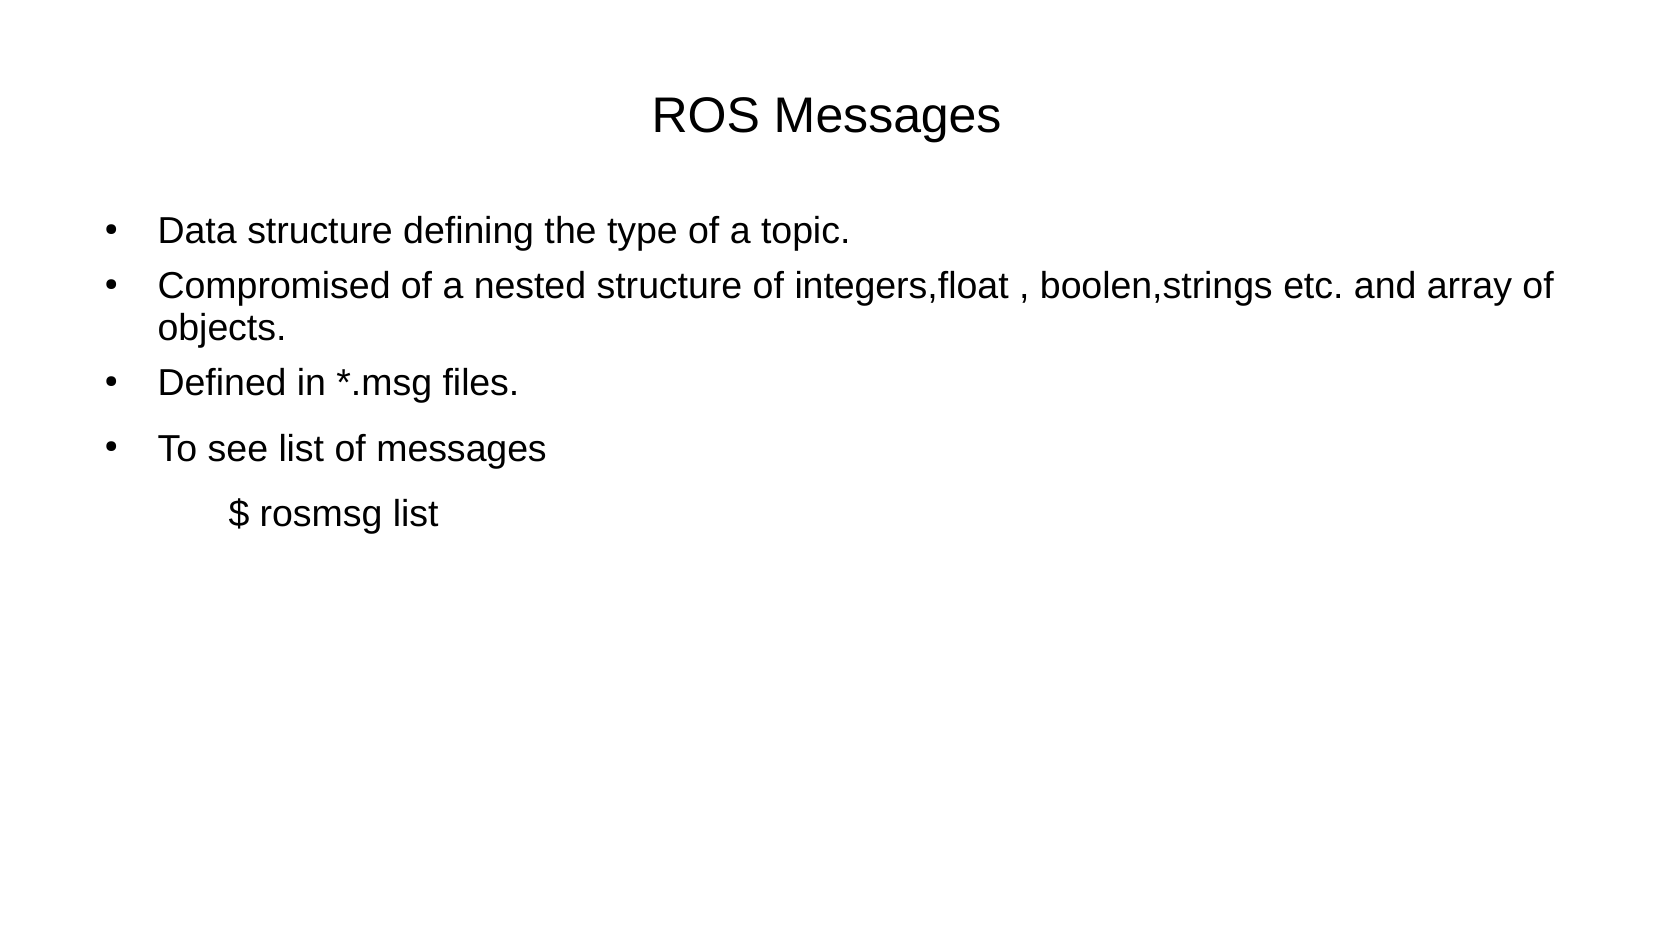

# ROS Messages
Data structure defining the type of a topic.
Compromised of a nested structure of integers,float , boolen,strings etc. and array of objects.
Defined in *.msg files.
To see list of messages
$ rosmsg list